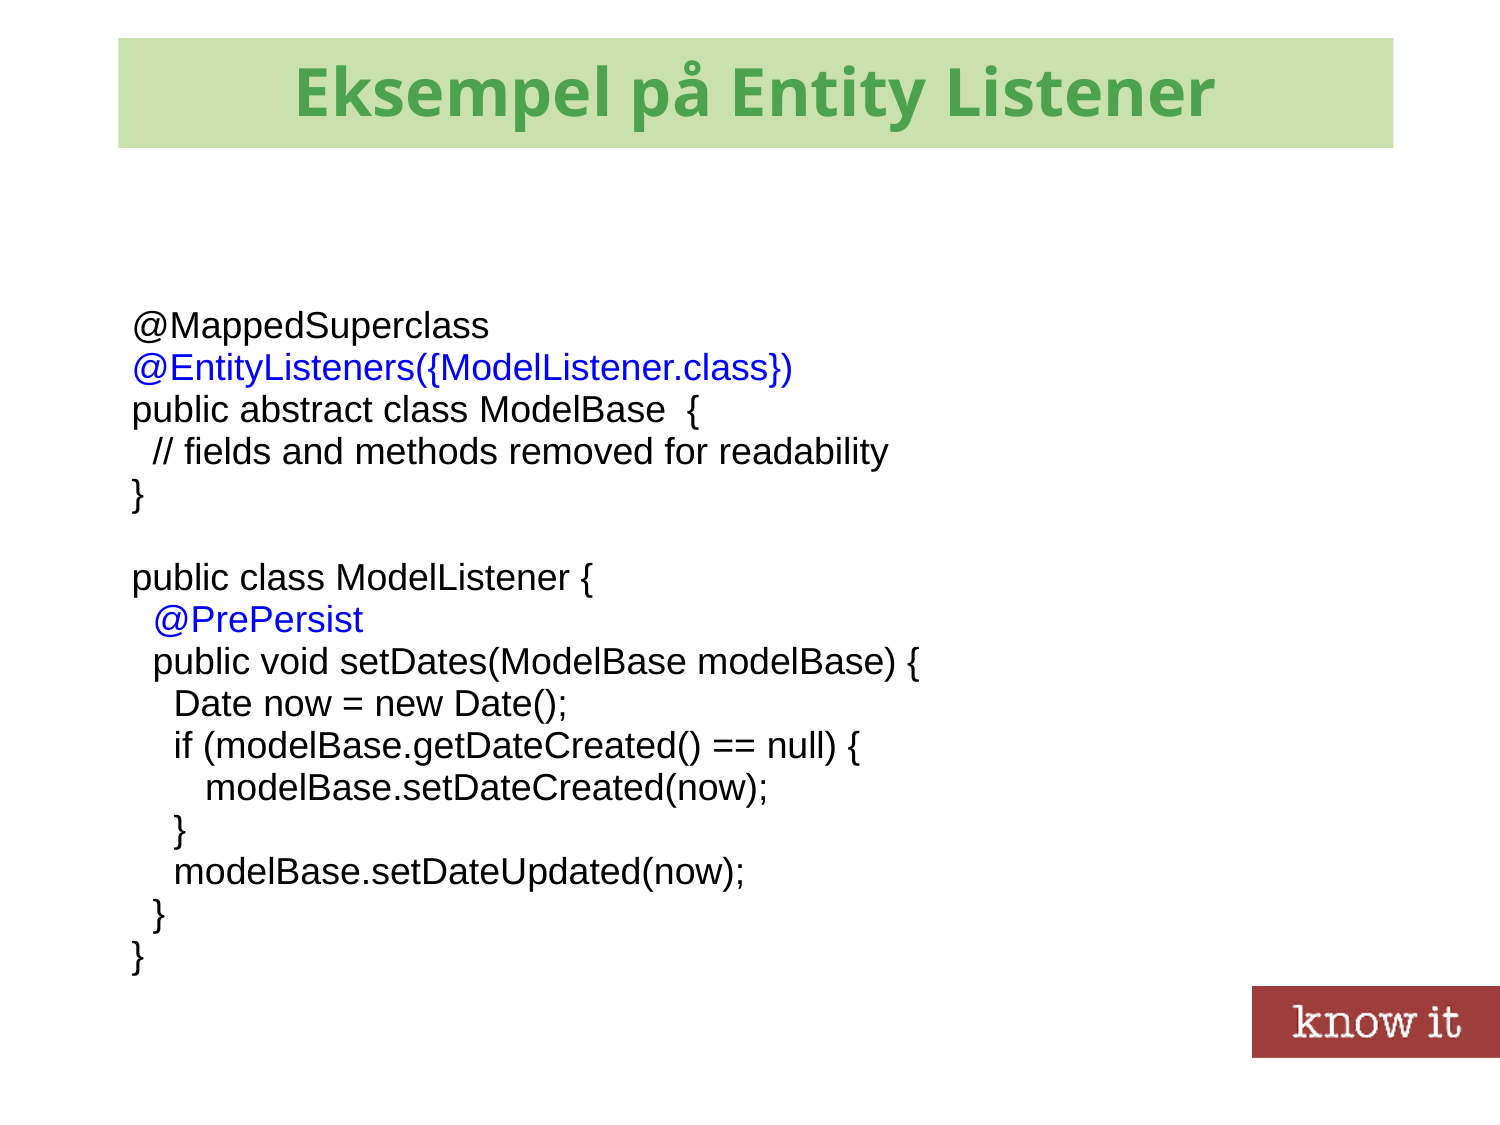

Eksempel på Entity Listener
@MappedSuperclass
@EntityListeners({ModelListener.class})
public abstract class ModelBase {
 // fields and methods removed for readability
}
public class ModelListener {
 @PrePersist
 public void setDates(ModelBase modelBase) {
 Date now = new Date();
 if (modelBase.getDateCreated() == null) {
 modelBase.setDateCreated(now);
 }
 modelBase.setDateUpdated(now);
 }
}